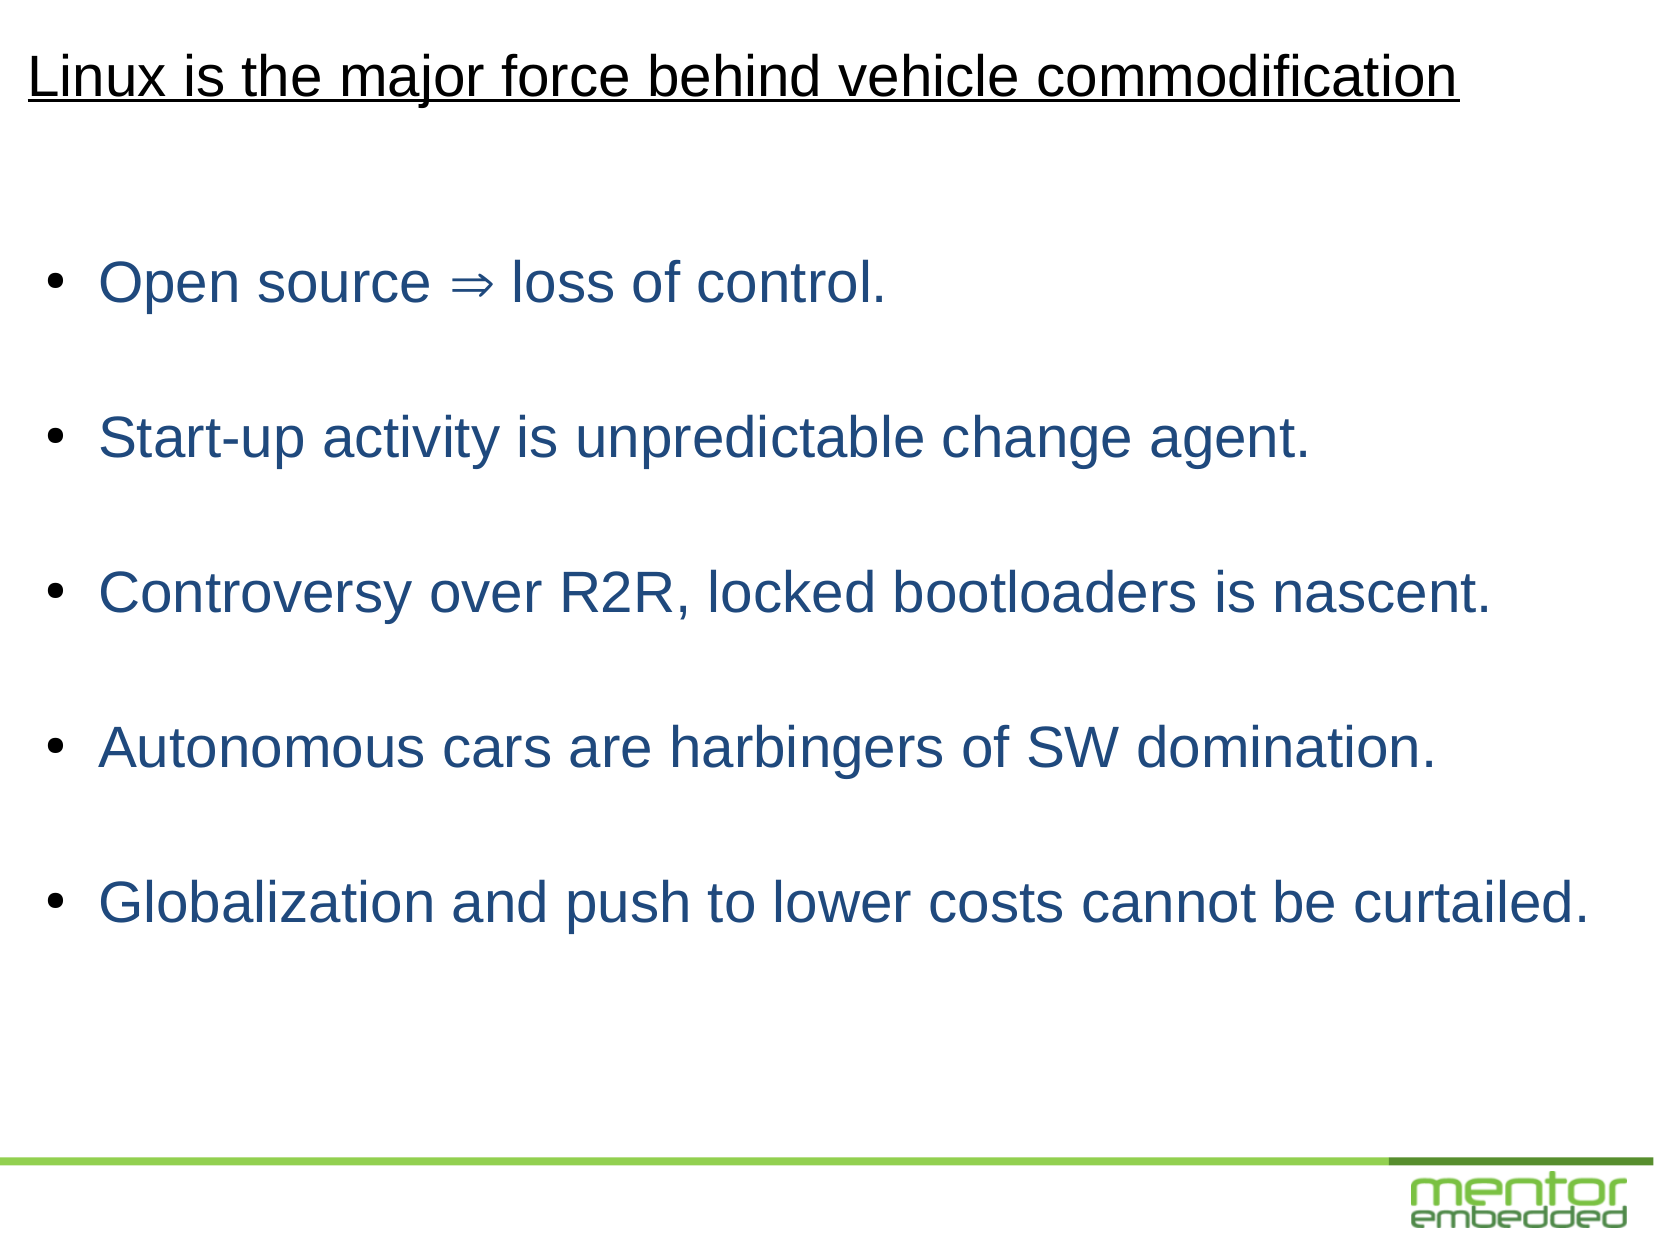

# Linux is the major force behind vehicle commodification
Open source Þ loss of control.
Start-up activity is unpredictable change agent.
Controversy over R2R, locked bootloaders is nascent.
Autonomous cars are harbingers of SW domination.
Globalization and push to lower costs cannot be curtailed.